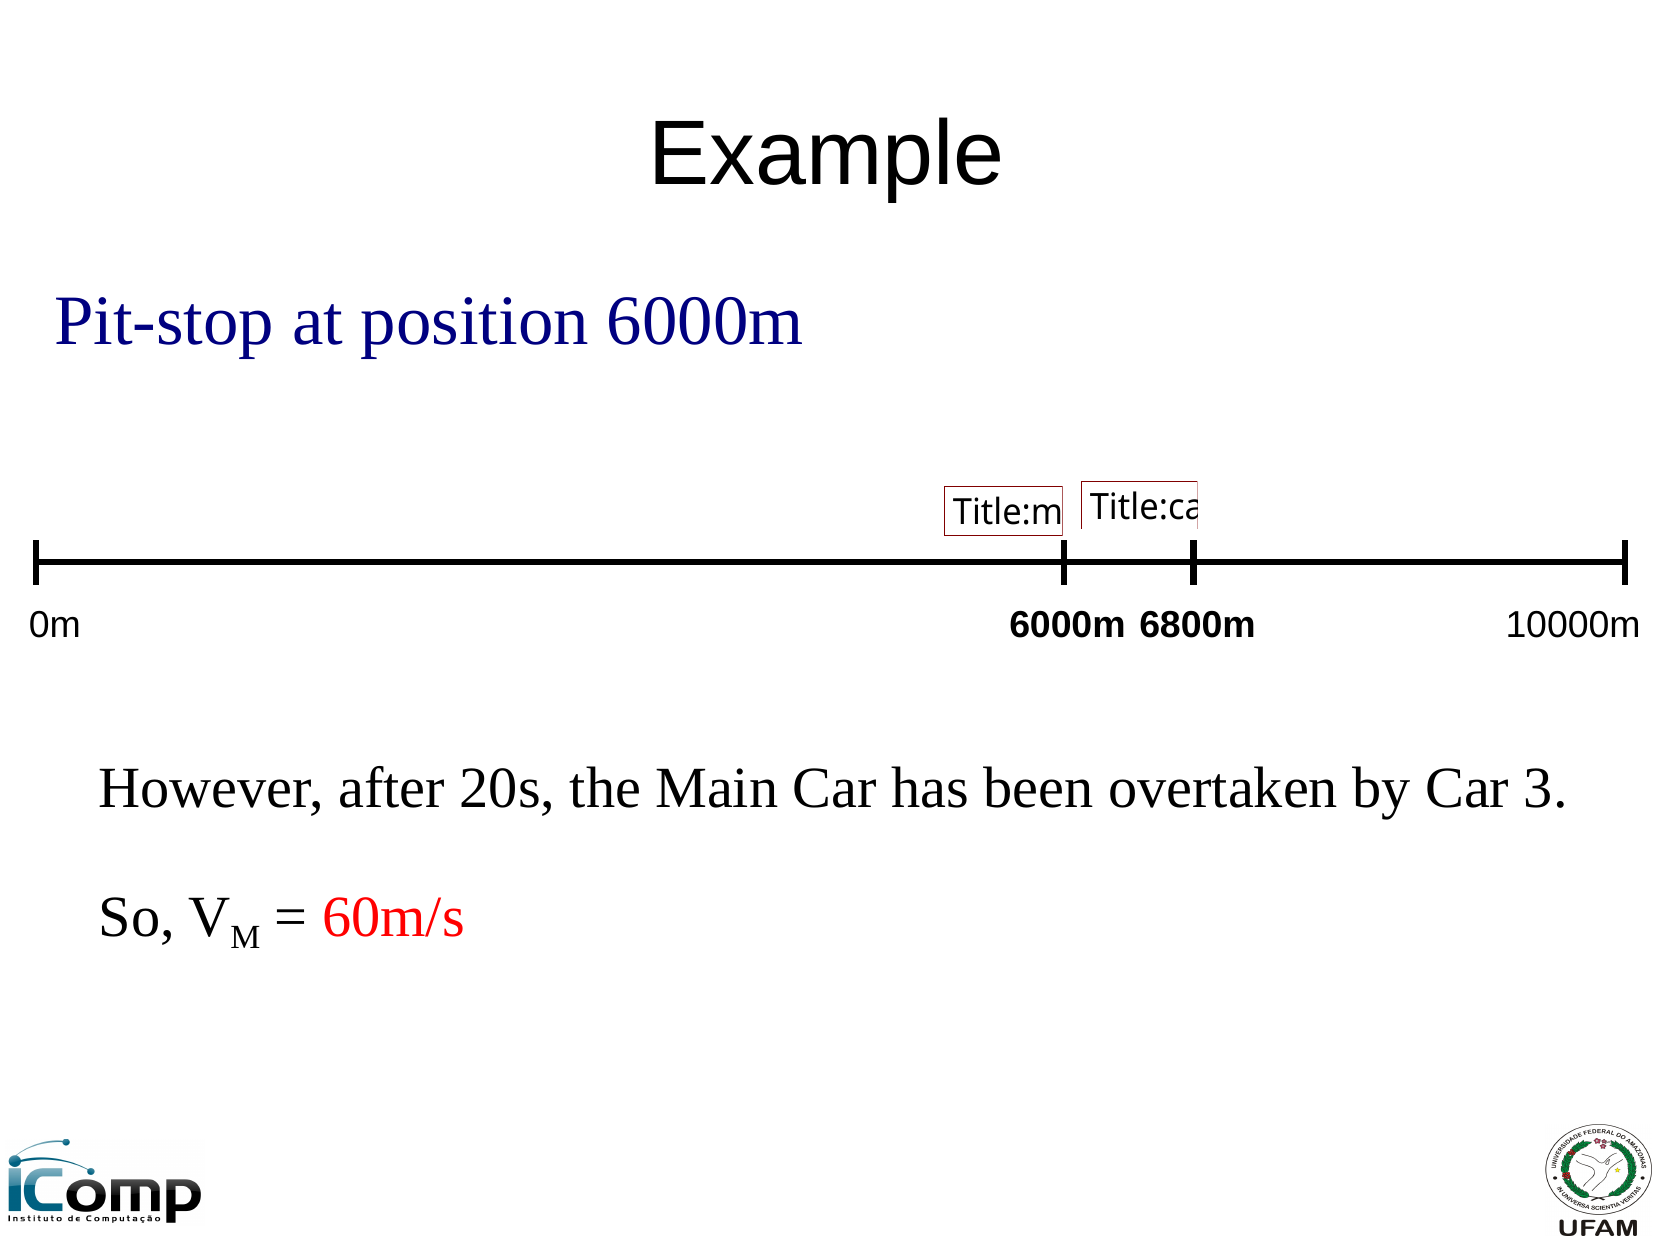

# Example
Pit-stop at position 6000m
0m
6000m
10000m
6800m
However, after 20s, the Main Car has been overtaken by Car 3.
So, VM = 60m/s